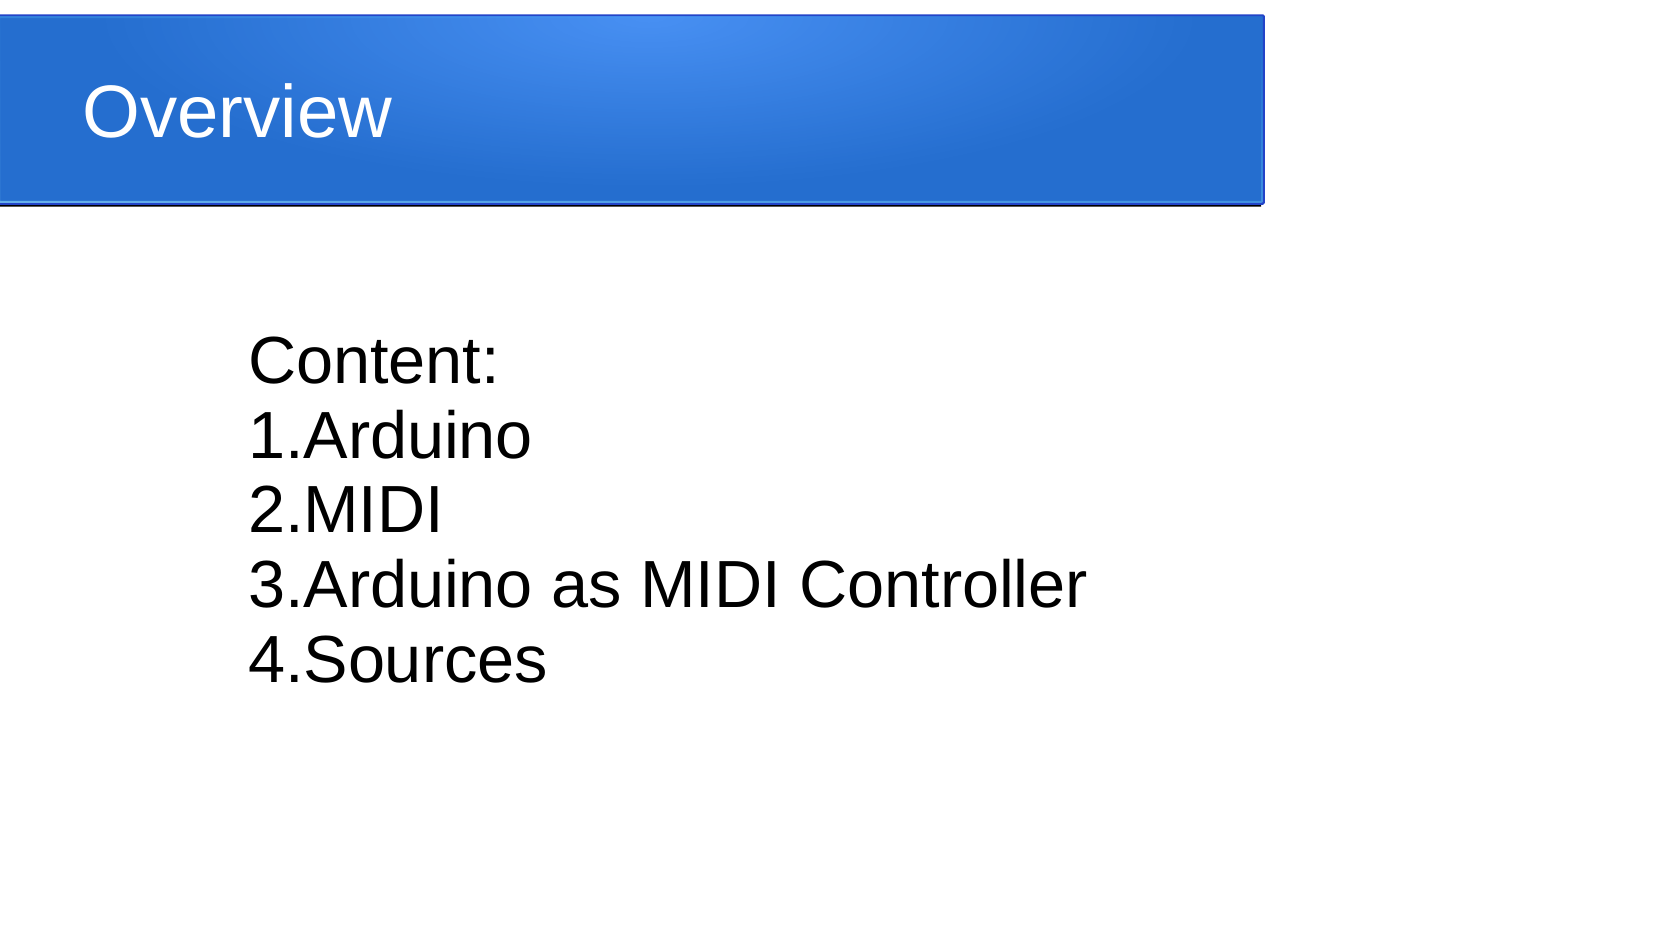

# Overview
Content:
Arduino
MIDI
Arduino as MIDI Controller
Sources